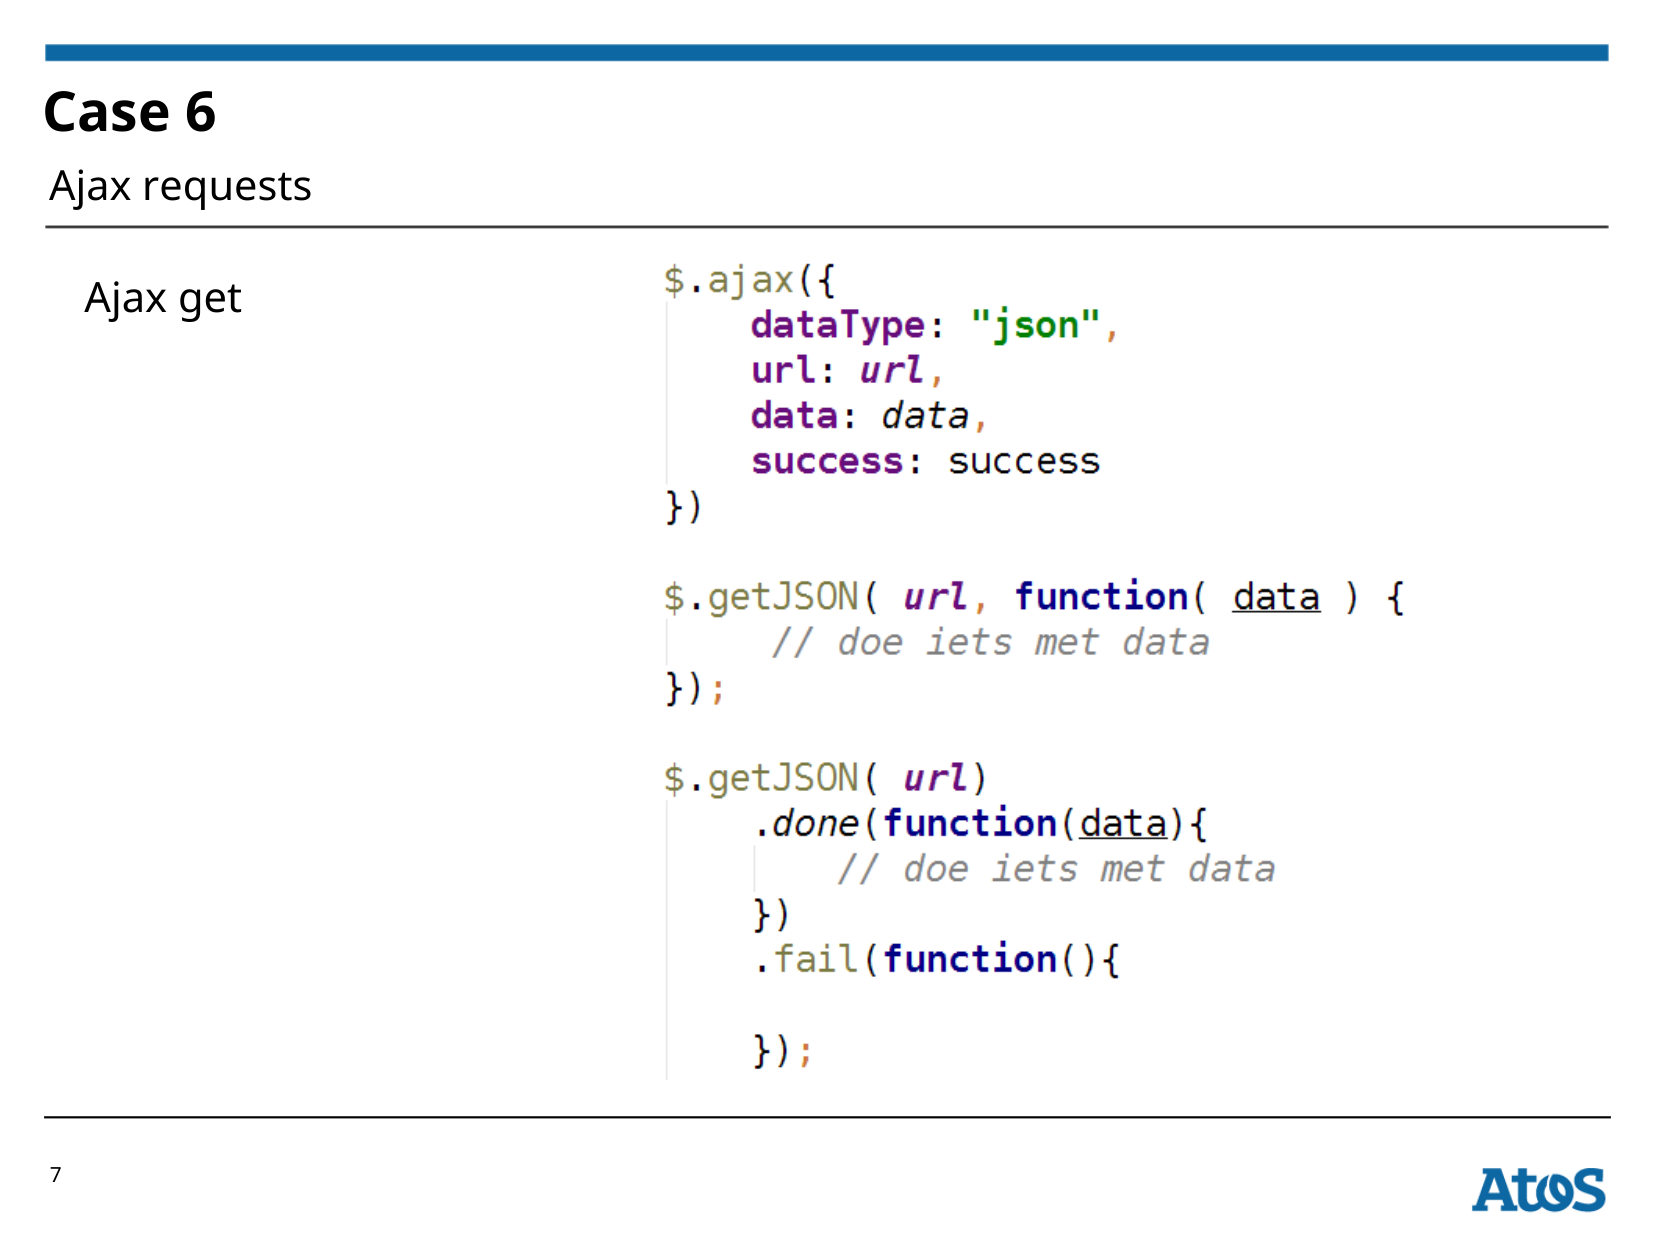

# Case 6
Ajax requests
Ajax get